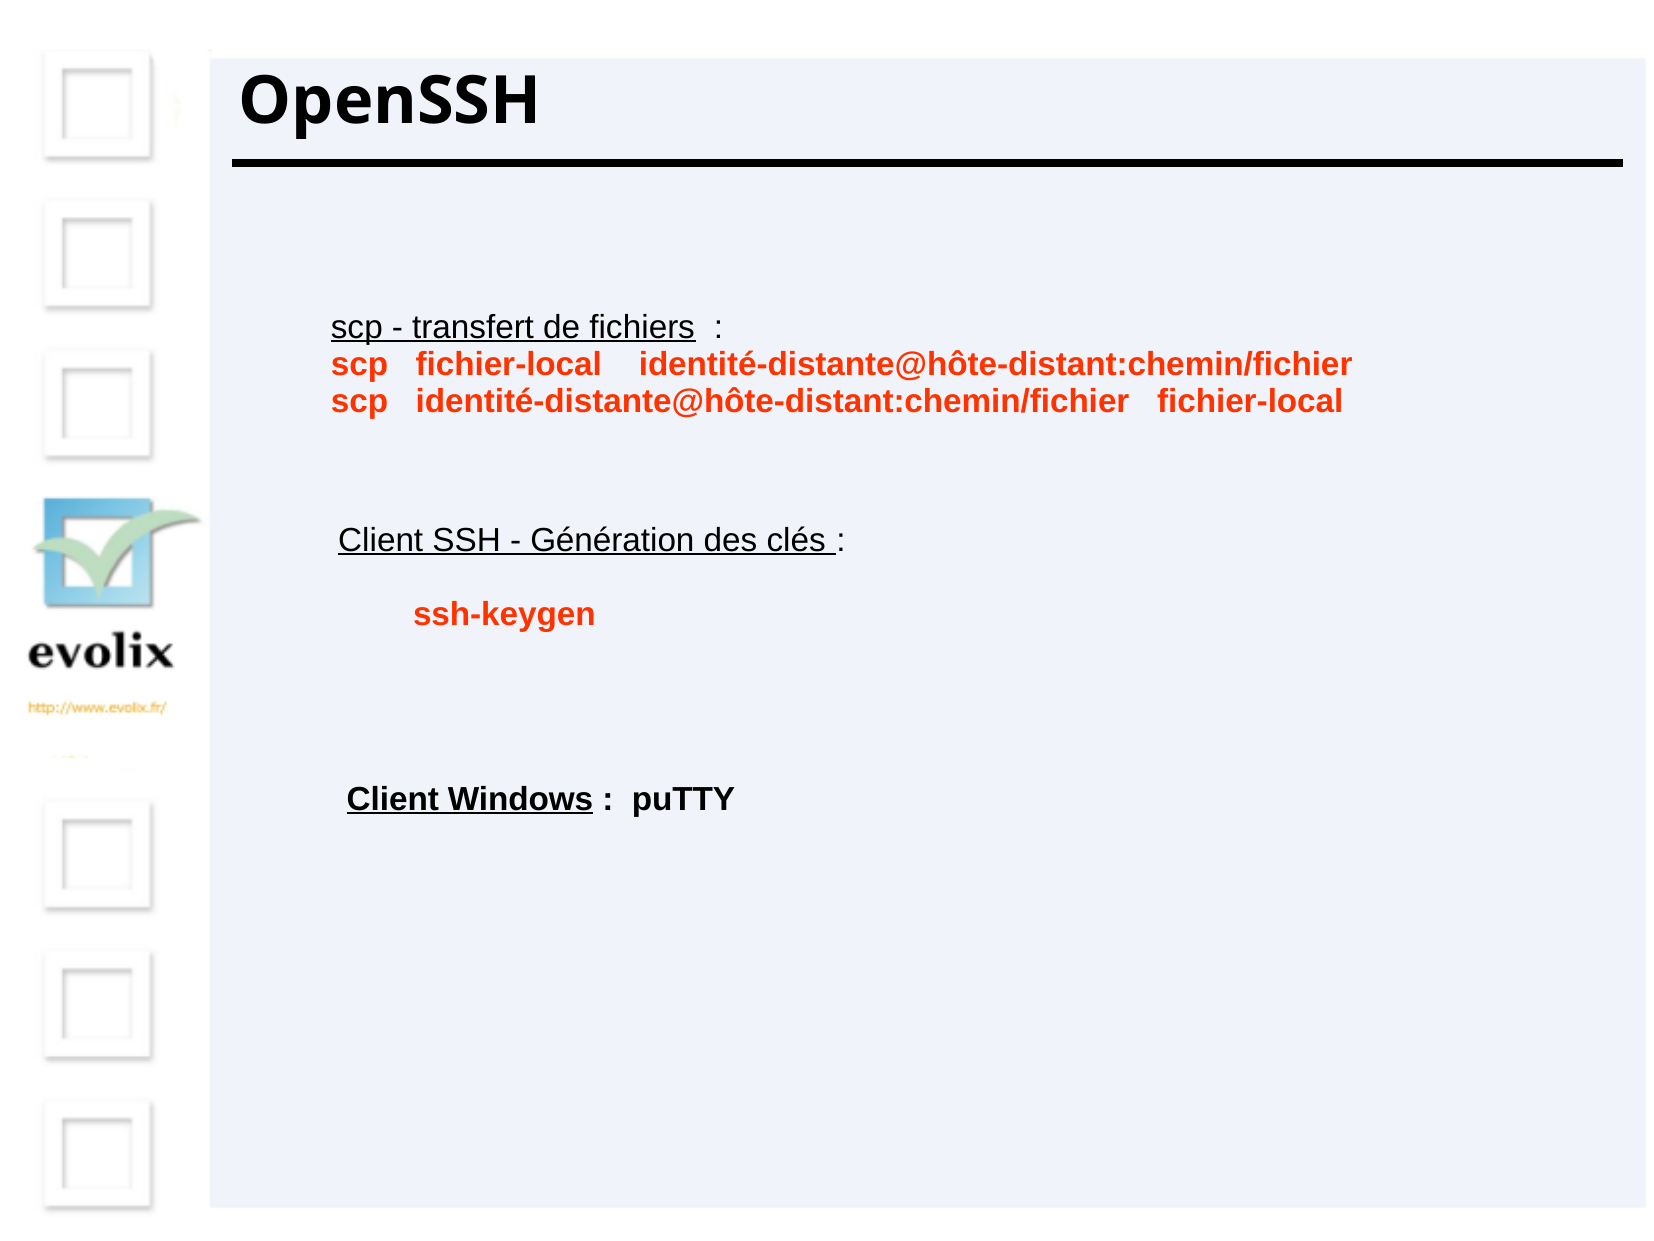

# OpenSSH
scp - transfert de fichiers :
scp fichier-local identité-distante@hôte-distant:chemin/fichier
scp identité-distante@hôte-distant:chemin/fichier fichier-local
Client SSH - Génération des clés :
ssh-keygen
Client Windows : puTTY